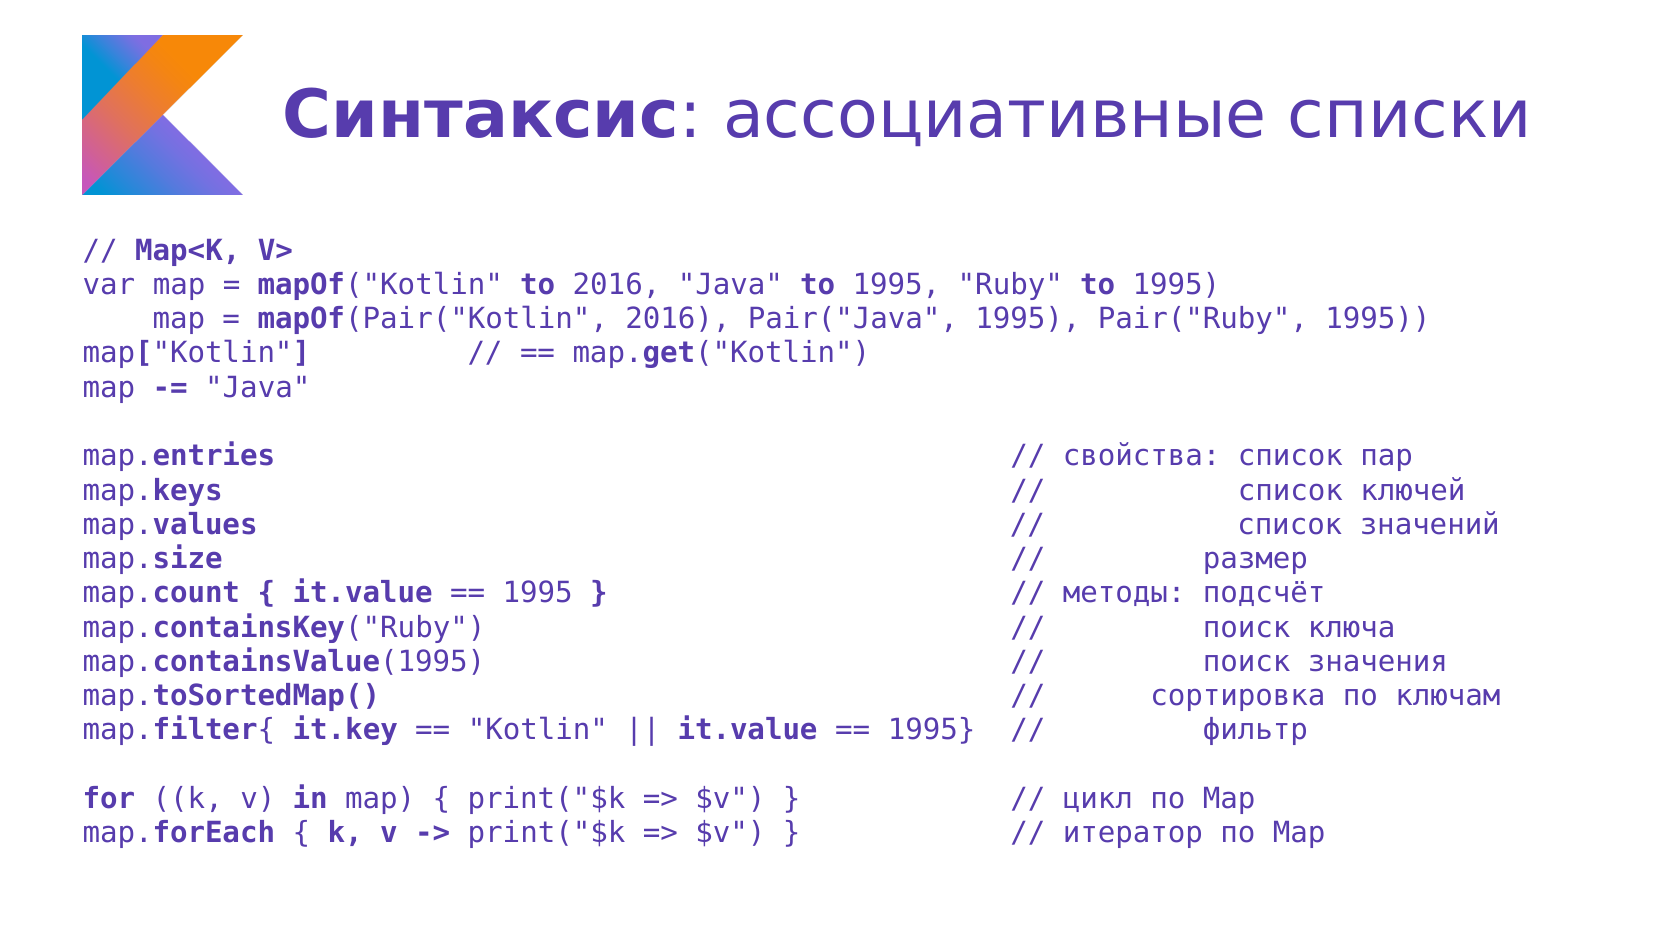

# Синтаксис: ассоциативные списки
// Map<K, V>
var map = mapOf("Kotlin" to 2016, "Java" to 1995, "Ruby" to 1995)
 map = mapOf(Pair("Kotlin", 2016), Pair("Java", 1995), Pair("Ruby", 1995))
map["Kotlin"] // == map.get("Kotlin")
map -= "Java"
map.entries // свойства: список пар
map.keys // список ключей
map.values // список значений
map.size // размер
map.count { it.value == 1995 } // методы: подсчёт
map.containsKey("Ruby") // поиск ключа
map.containsValue(1995) // поиск значения
map.toSortedMap() // сортировка по ключам
map.filter{ it.key == "Kotlin" || it.value == 1995} // фильтр
for ((k, v) in map) { print("$k => $v") } // цикл по Map
map.forEach { k, v -> print("$k => $v") } // итератор по Map